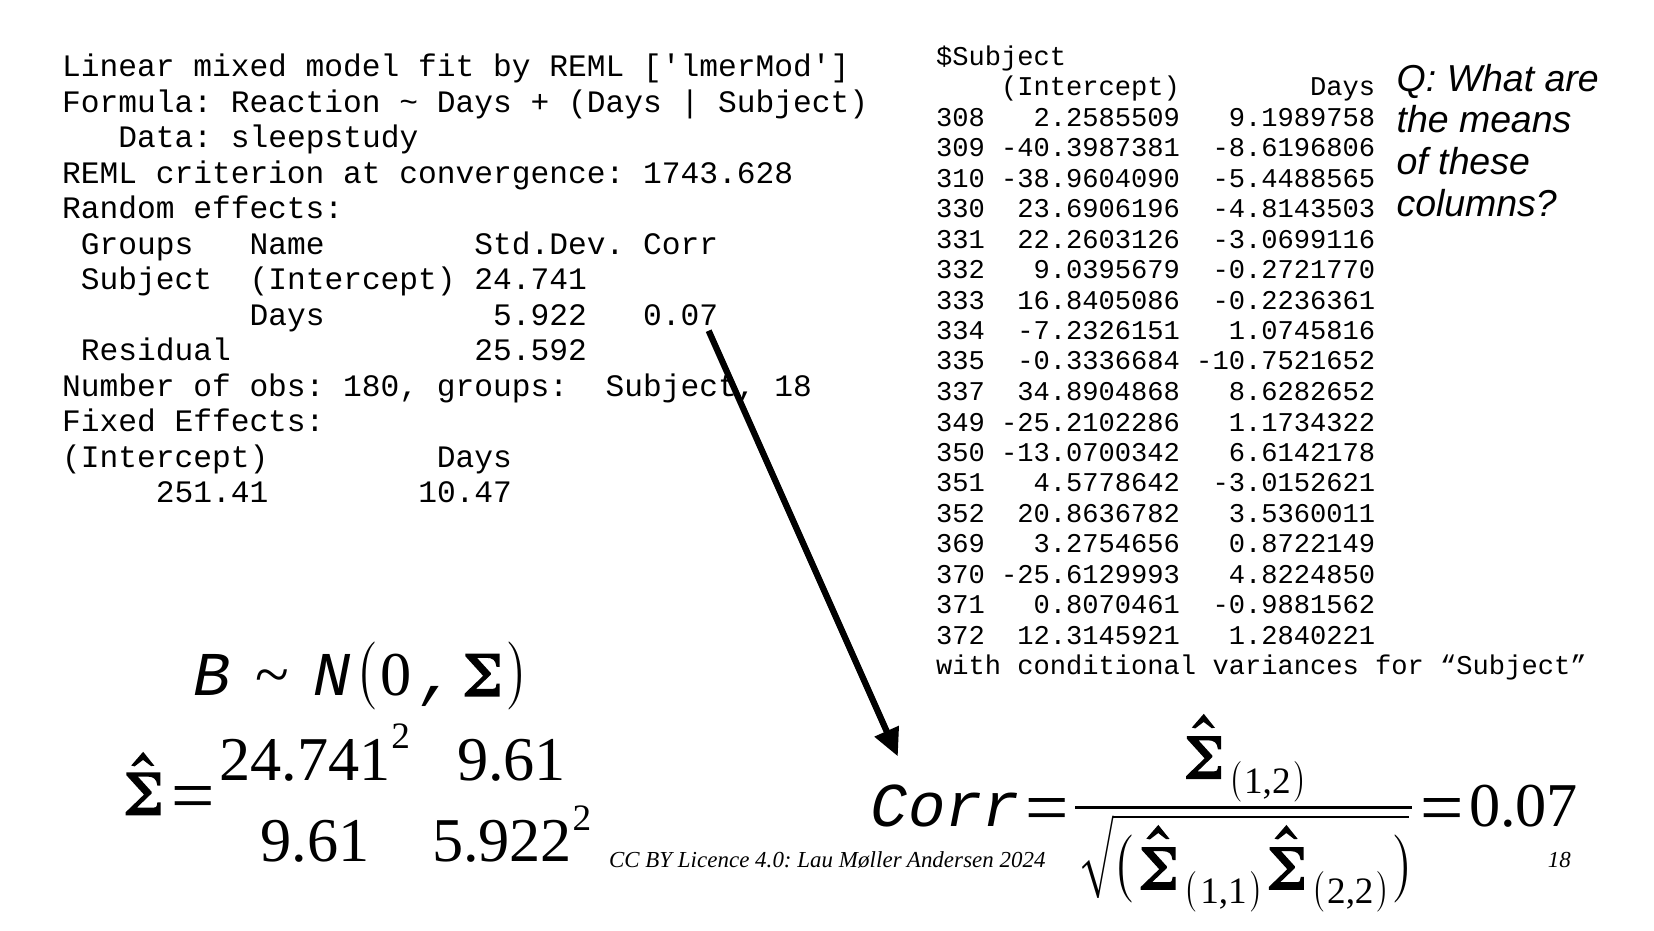

$Subject
 (Intercept) Days
308 2.2585509 9.1989758
309 -40.3987381 -8.6196806
310 -38.9604090 -5.4488565
330 23.6906196 -4.8143503
331 22.2603126 -3.0699116
332 9.0395679 -0.2721770
333 16.8405086 -0.2236361
334 -7.2326151 1.0745816
335 -0.3336684 -10.7521652
337 34.8904868 8.6282652
349 -25.2102286 1.1734322
350 -13.0700342 6.6142178
351 4.5778642 -3.0152621
352 20.8636782 3.5360011
369 3.2754656 0.8722149
370 -25.6129993 4.8224850
371 0.8070461 -0.9881562
372 12.3145921 1.2840221
with conditional variances for “Subject”
Linear mixed model fit by REML ['lmerMod']
Formula: Reaction ~ Days + (Days | Subject)
 Data: sleepstudy
REML criterion at convergence: 1743.628
Random effects:
 Groups Name Std.Dev. Corr
 Subject (Intercept) 24.741
 Days 5.922 0.07
 Residual 25.592
Number of obs: 180, groups: Subject, 18
Fixed Effects:
(Intercept) Days
 251.41 10.47
Q: What are the means of these columns?
CC BY Licence 4.0: Lau Møller Andersen 2024
18